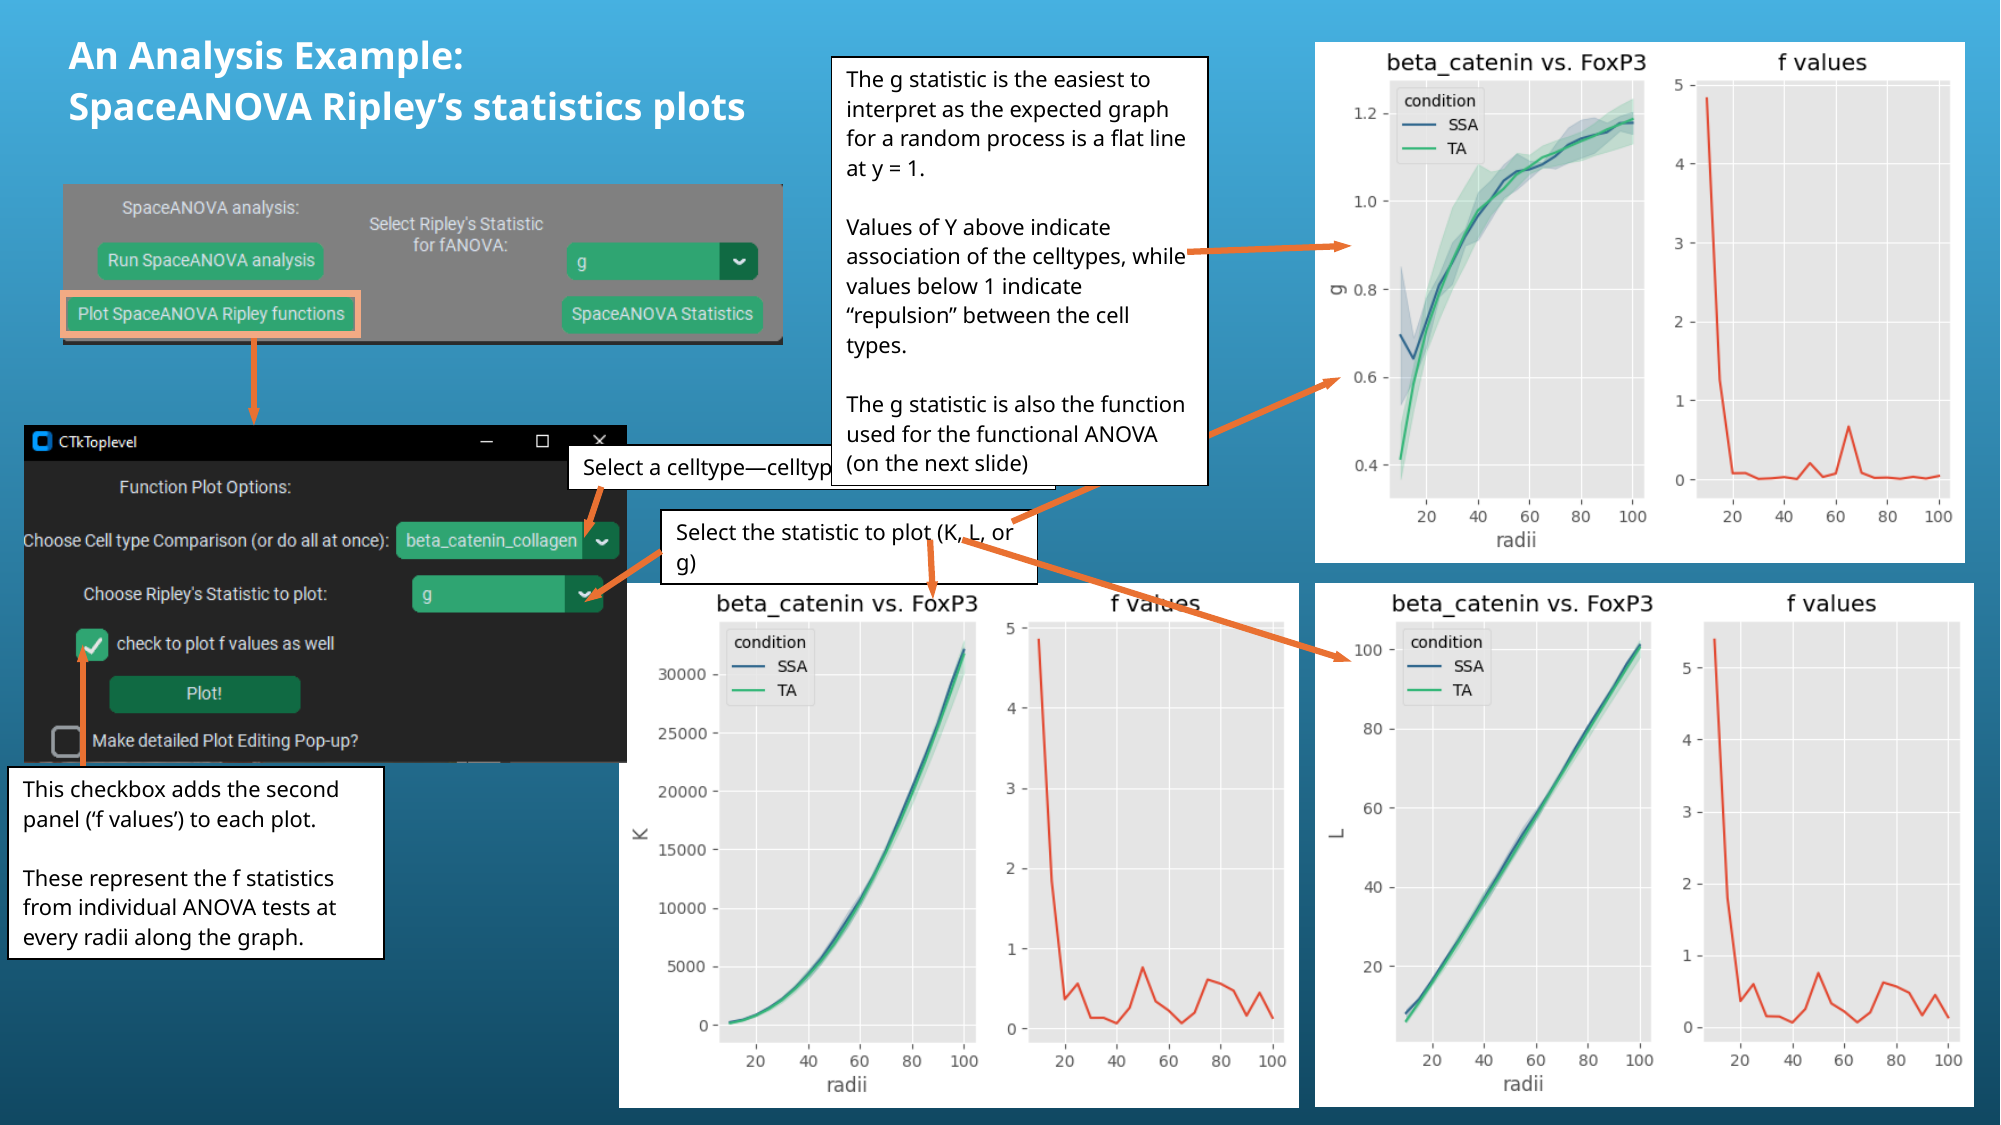

An Analysis Example:
SpaceANOVA Ripley’s statistics plots
The g statistic is the easiest to interpret as the expected graph for a random process is a flat line at y = 1.
Values of Y above indicate association of the celltypes, while values below 1 indicate “repulsion” between the cell types.
The g statistic is also the function used for the functional ANOVA (on the next slide)
Select a celltype—celltype comparison
Select the statistic to plot (K, L, or g)
This checkbox adds the second panel (‘f values’) to each plot.
These represent the f statistics from individual ANOVA tests at every radii along the graph.